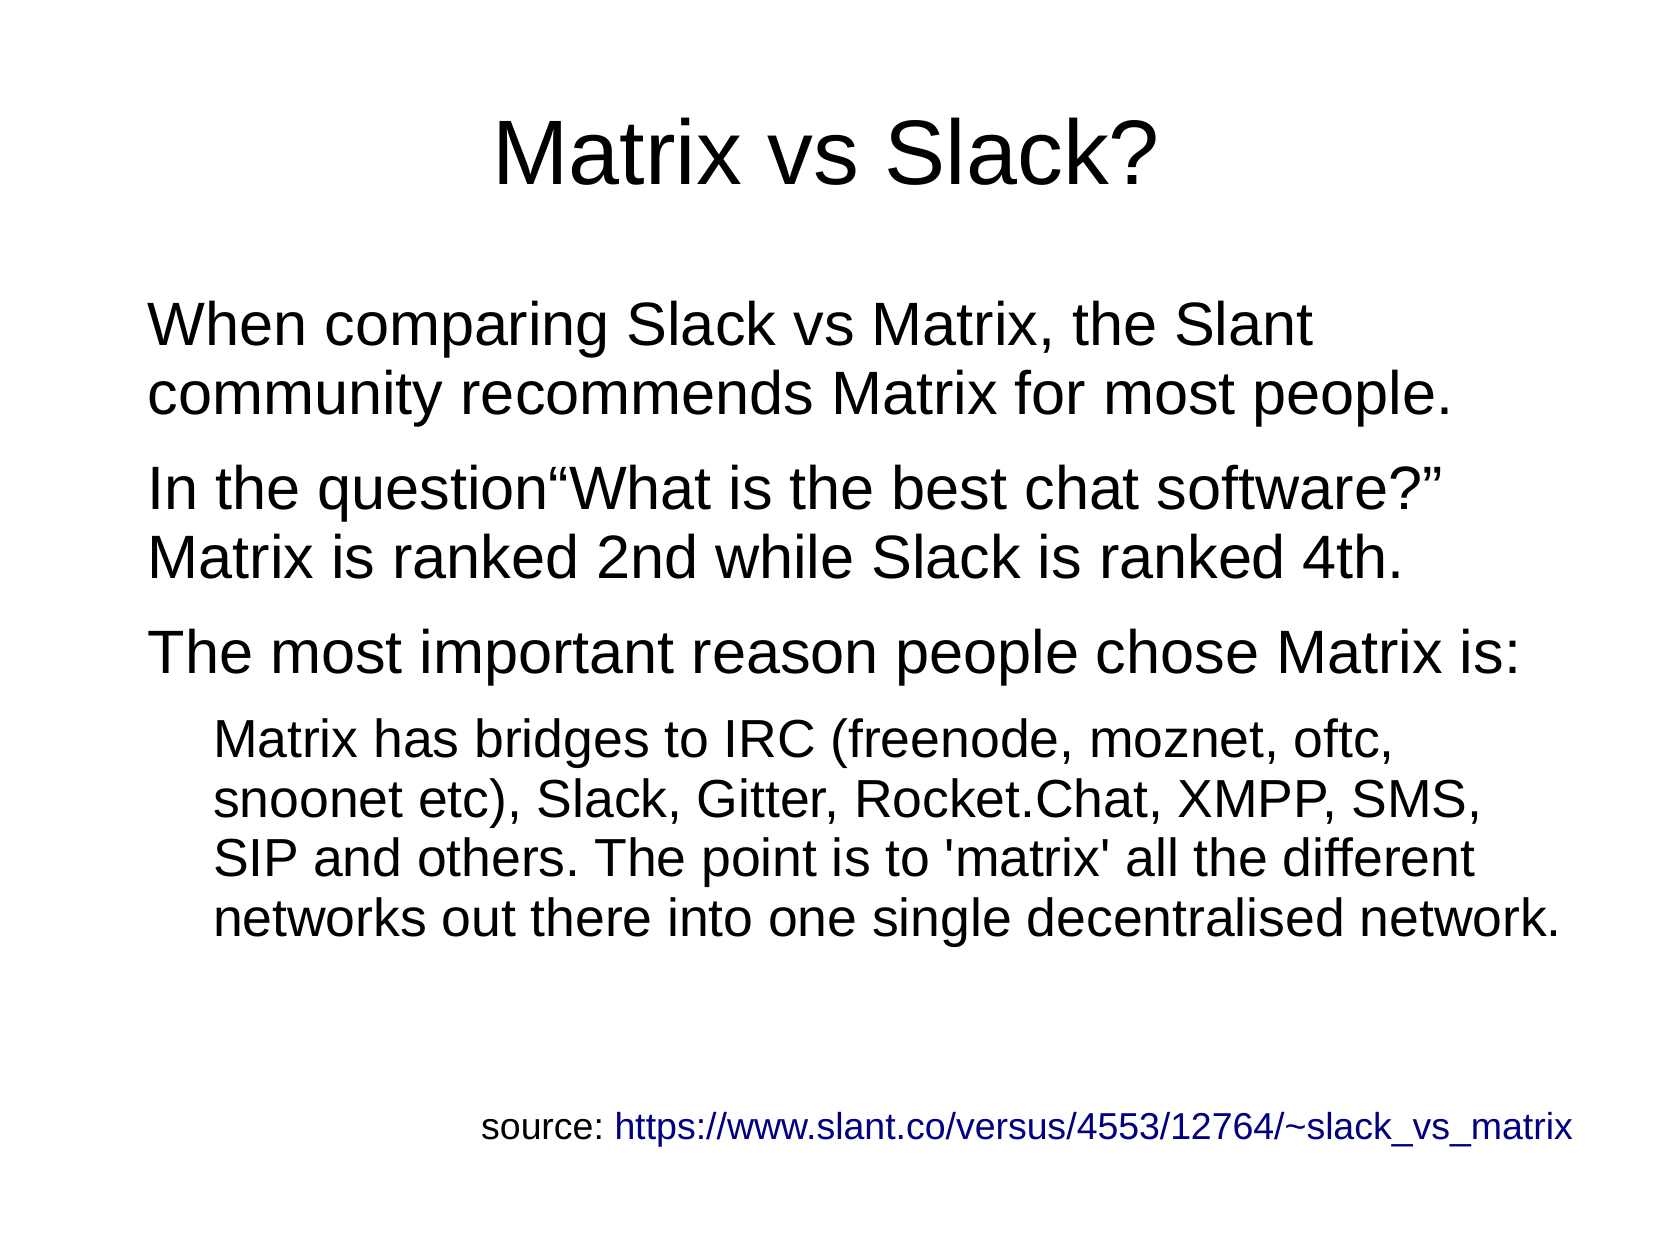

# Matrix vs Slack?
When comparing Slack vs Matrix, the Slant community recommends Matrix for most people.
In the question“What is the best chat software?” Matrix is ranked 2nd while Slack is ranked 4th.
The most important reason people chose Matrix is:
Matrix has bridges to IRC (freenode, moznet, oftc, snoonet etc), Slack, Gitter, Rocket.Chat, XMPP, SMS, SIP and others. The point is to 'matrix' all the different networks out there into one single decentralised network.
source: https://www.slant.co/versus/4553/12764/~slack_vs_matrix